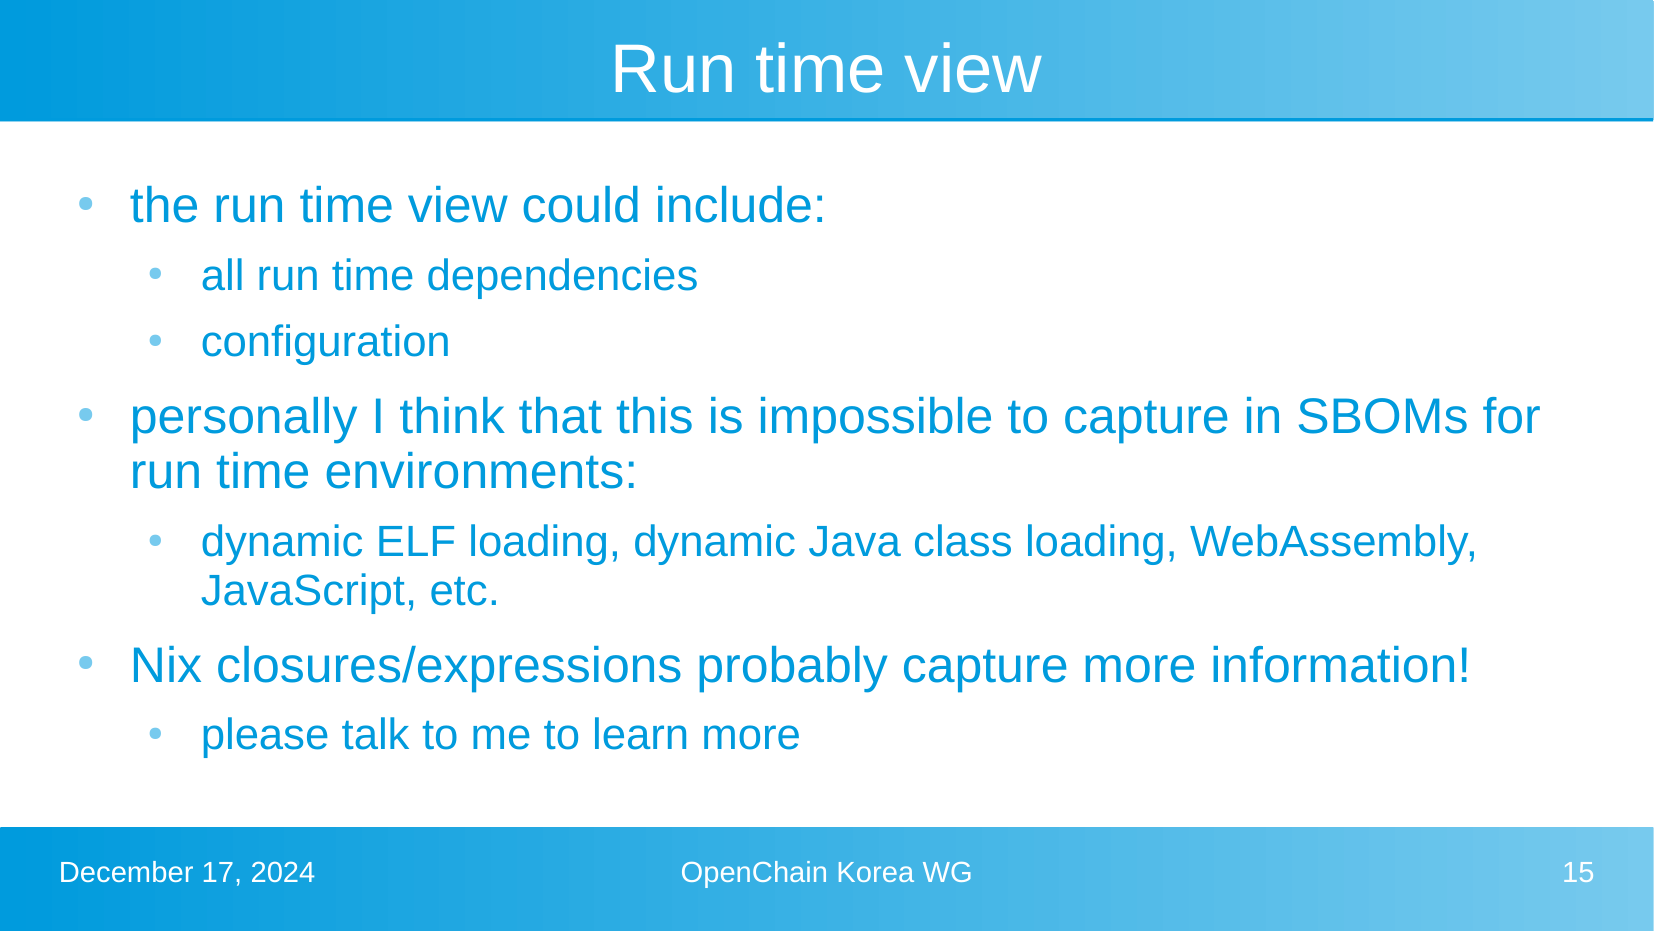

# Run time view
the run time view could include:
all run time dependencies
configuration
personally I think that this is impossible to capture in SBOMs for run time environments:
dynamic ELF loading, dynamic Java class loading, WebAssembly, JavaScript, etc.
Nix closures/expressions probably capture more information!
please talk to me to learn more
15